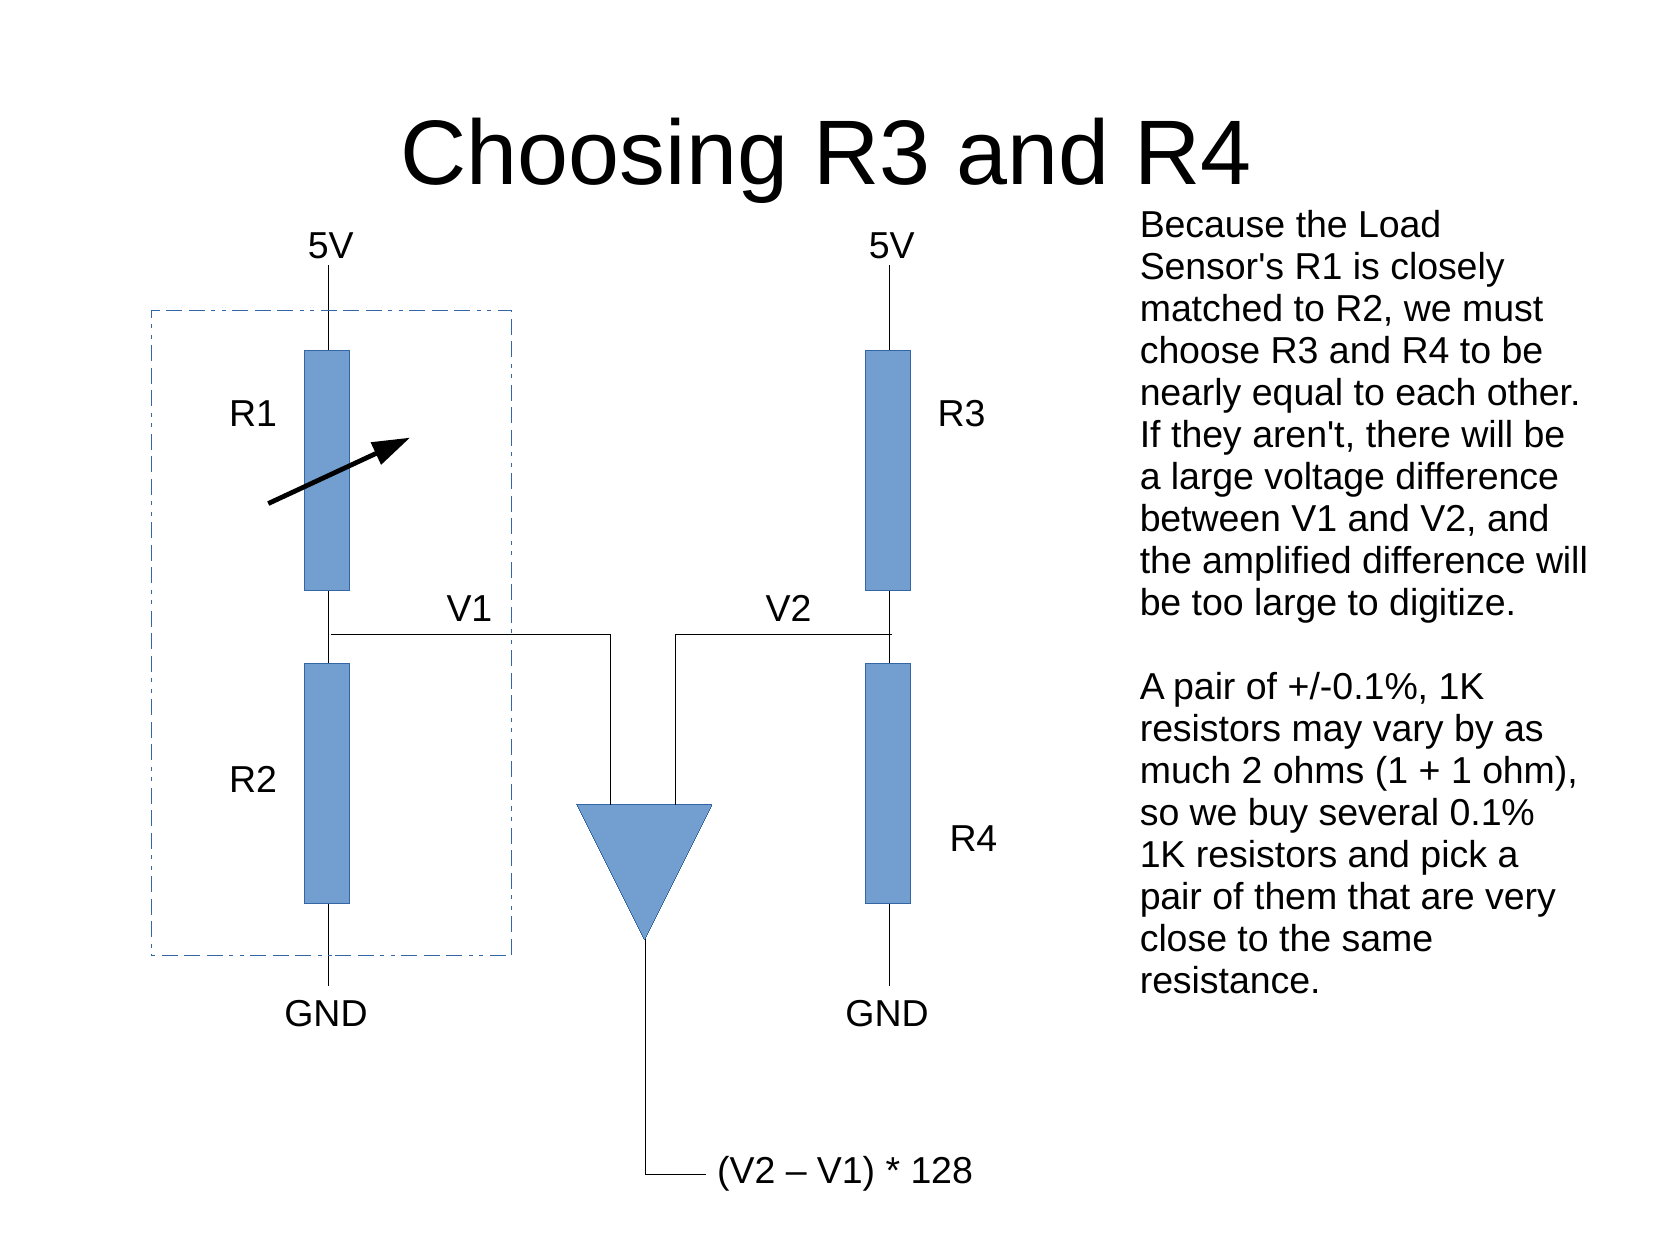

# Choosing R3 and R4
Because the Load Sensor's R1 is closely matched to R2, we must choose R3 and R4 to be nearly equal to each other. If they aren't, there will be a large voltage difference between V1 and V2, and the amplified difference will be too large to digitize.
A pair of +/-0.1%, 1K resistors may vary by as much 2 ohms (1 + 1 ohm), so we buy several 0.1% 1K resistors and pick a pair of them that are very close to the same resistance.
5V
5V
R1
R3
V1
V2
R2
R4
GND
GND
(V2 – V1) * 128